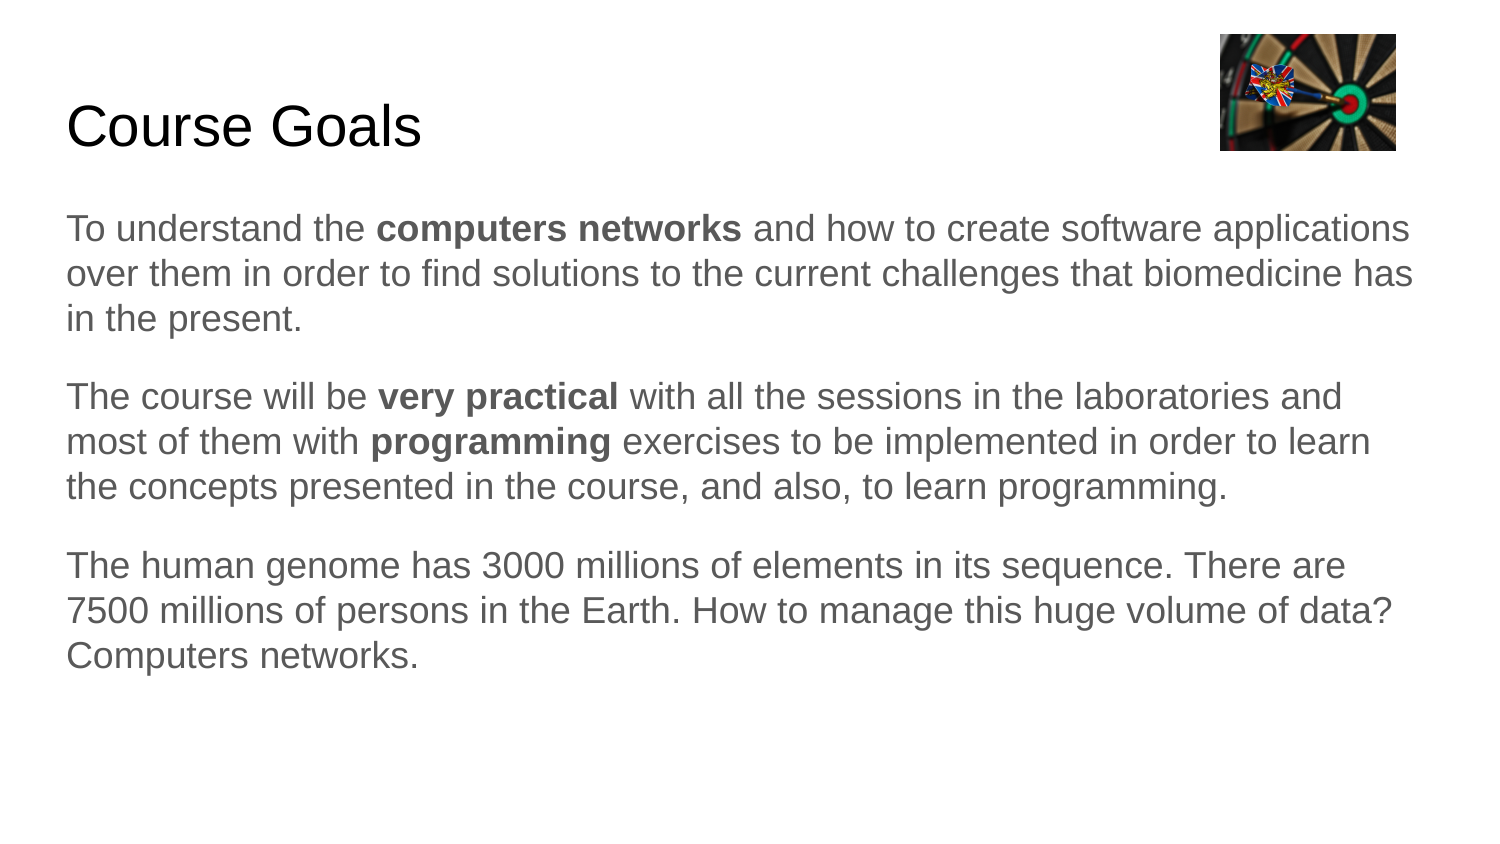

# Course Goals
To understand the computers networks and how to create software applications over them in order to find solutions to the current challenges that biomedicine has in the present.
The course will be very practical with all the sessions in the laboratories and most of them with programming exercises to be implemented in order to learn the concepts presented in the course, and also, to learn programming.
The human genome has 3000 millions of elements in its sequence. There are 7500 millions of persons in the Earth. How to manage this huge volume of data? Computers networks.